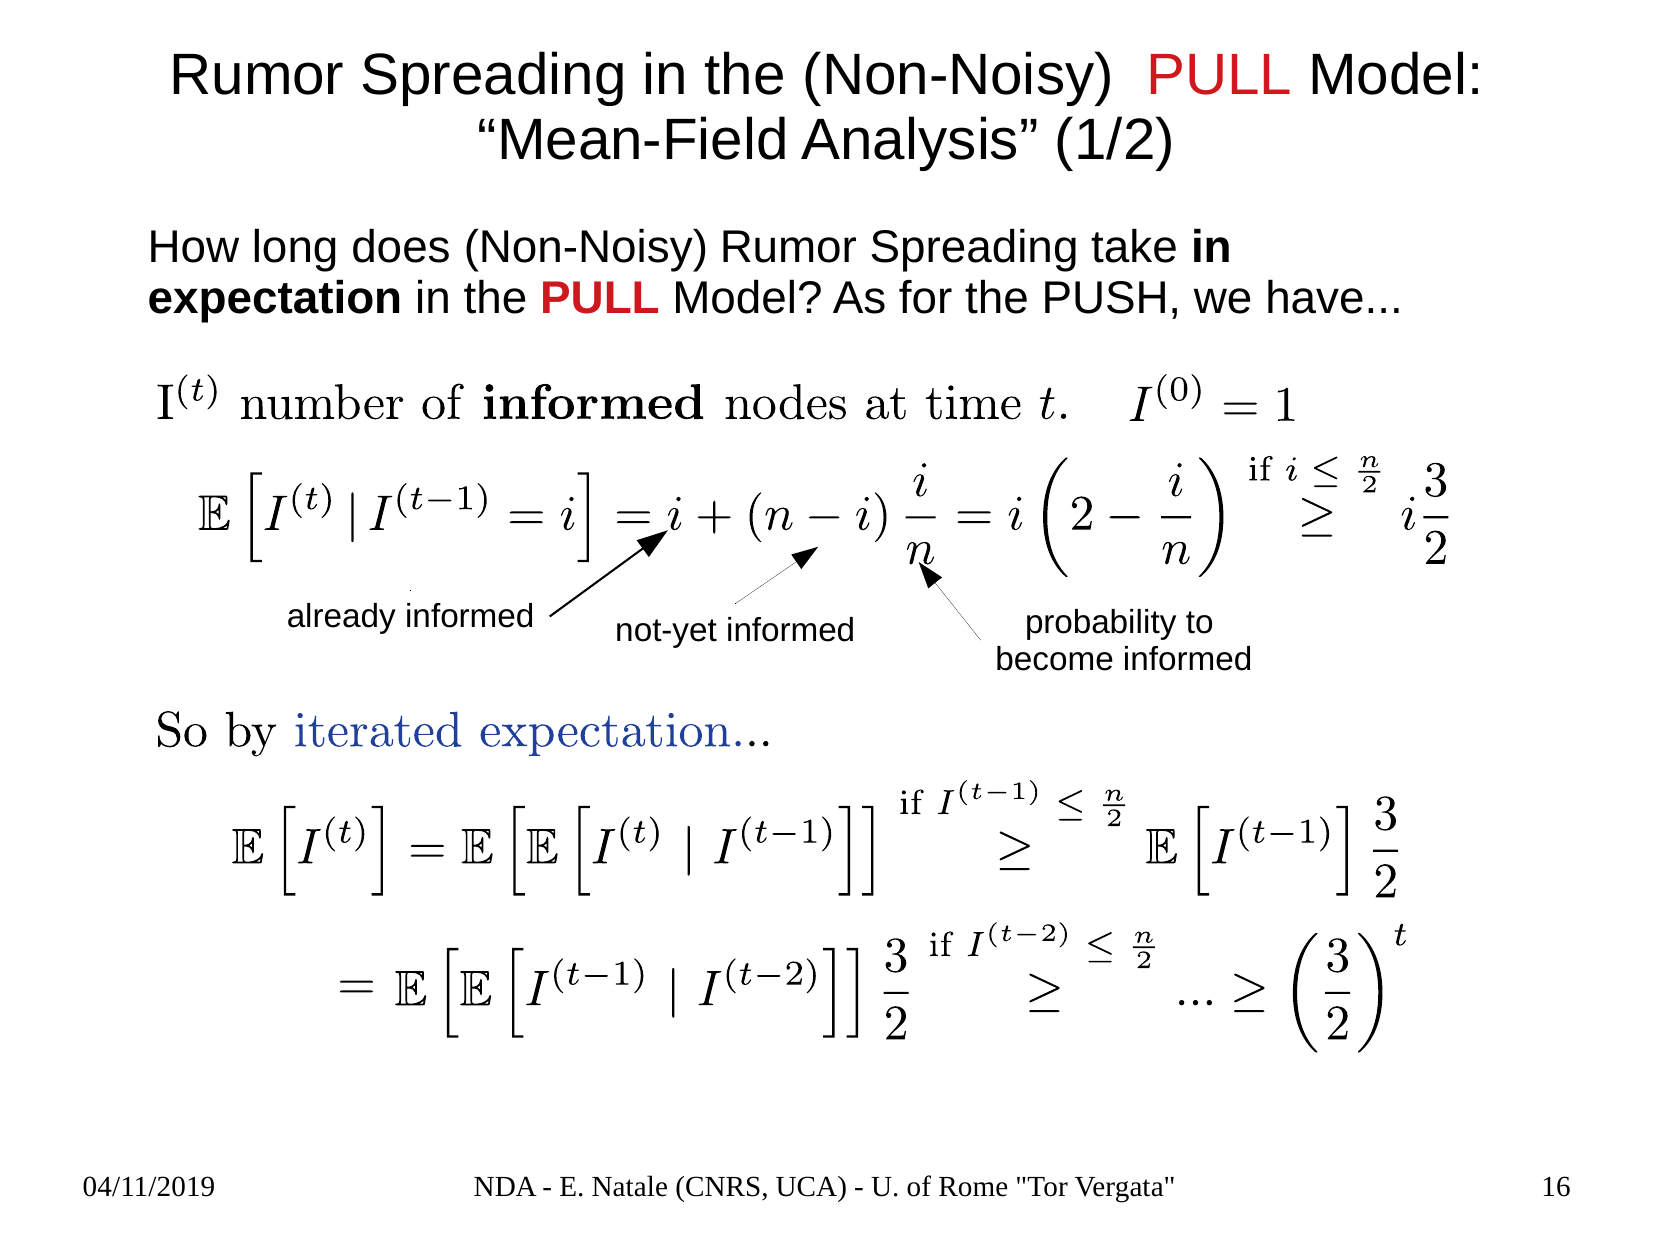

# Rumor Spreading in the (Non-Noisy) PULL Model: “Mean-Field Analysis” (1/2)
How long does (Non-Noisy) Rumor Spreading take in expectation in the PULL Model? As for the PUSH, we have...
already informed
probability to
become informed
not-yet informed
04/11/2019
NDA - E. Natale (CNRS, UCA) - U. of Rome "Tor Vergata"
16